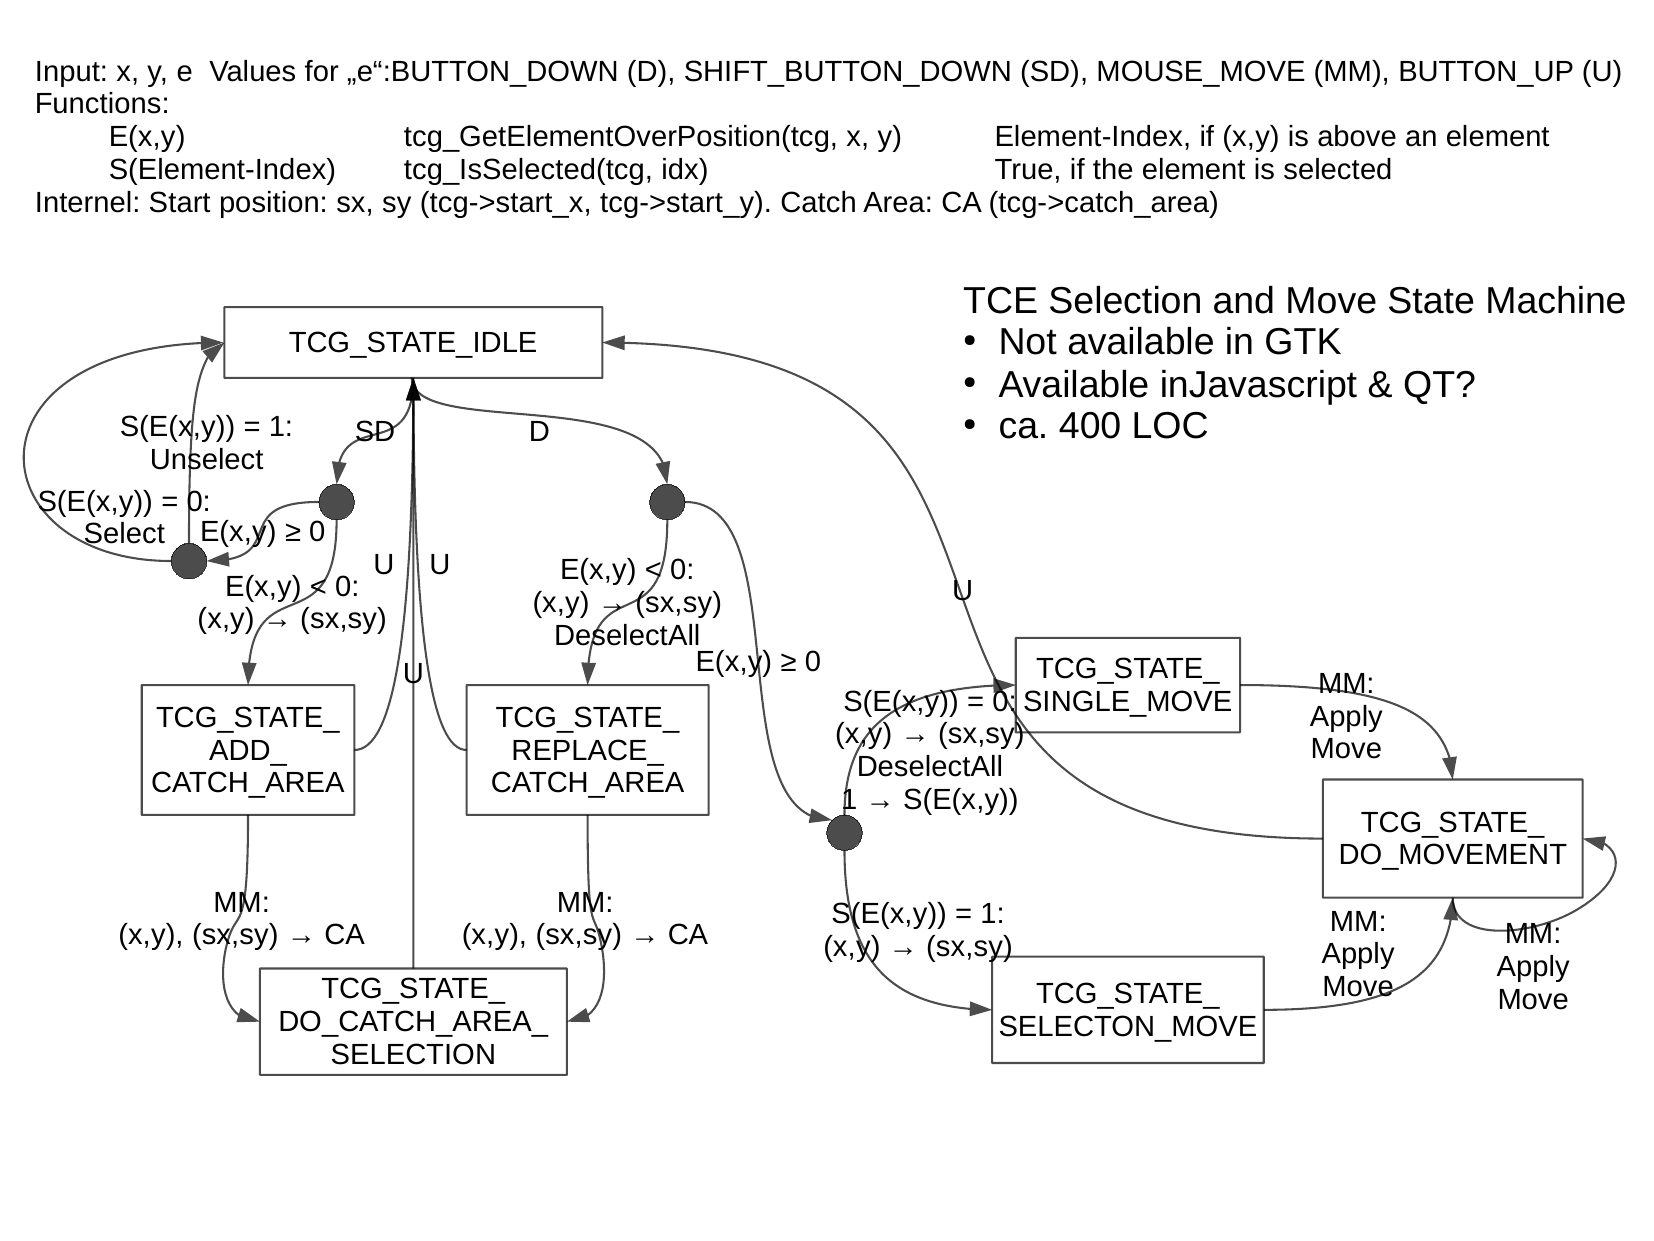

Input: x, y, e Values for „e“:BUTTON_DOWN (D), SHIFT_BUTTON_DOWN (SD), MOUSE_MOVE (MM), BUTTON_UP (U)
Functions:
	E(x,y)			tcg_GetElementOverPosition(tcg, x, y)		Element-Index, if (x,y) is above an element
	S(Element-Index)	tcg_IsSelected(tcg, idx) 				True, if the element is selected
Internel: Start position: sx, sy (tcg->start_x, tcg->start_y). Catch Area: CA (tcg->catch_area)
TCE Selection and Move State Machine
Not available in GTK
Available inJavascript & QT?
ca. 400 LOC
TCG_STATE_IDLE
TCG_STATE_
SINGLE_MOVE
TCG_STATE_
ADD_
CATCH_AREA
TCG_STATE_
REPLACE_
CATCH_AREA
TCG_STATE_
DO_MOVEMENT
TCG_STATE_
SELECTON_MOVE
TCG_STATE_
DO_CATCH_AREA_
SELECTION